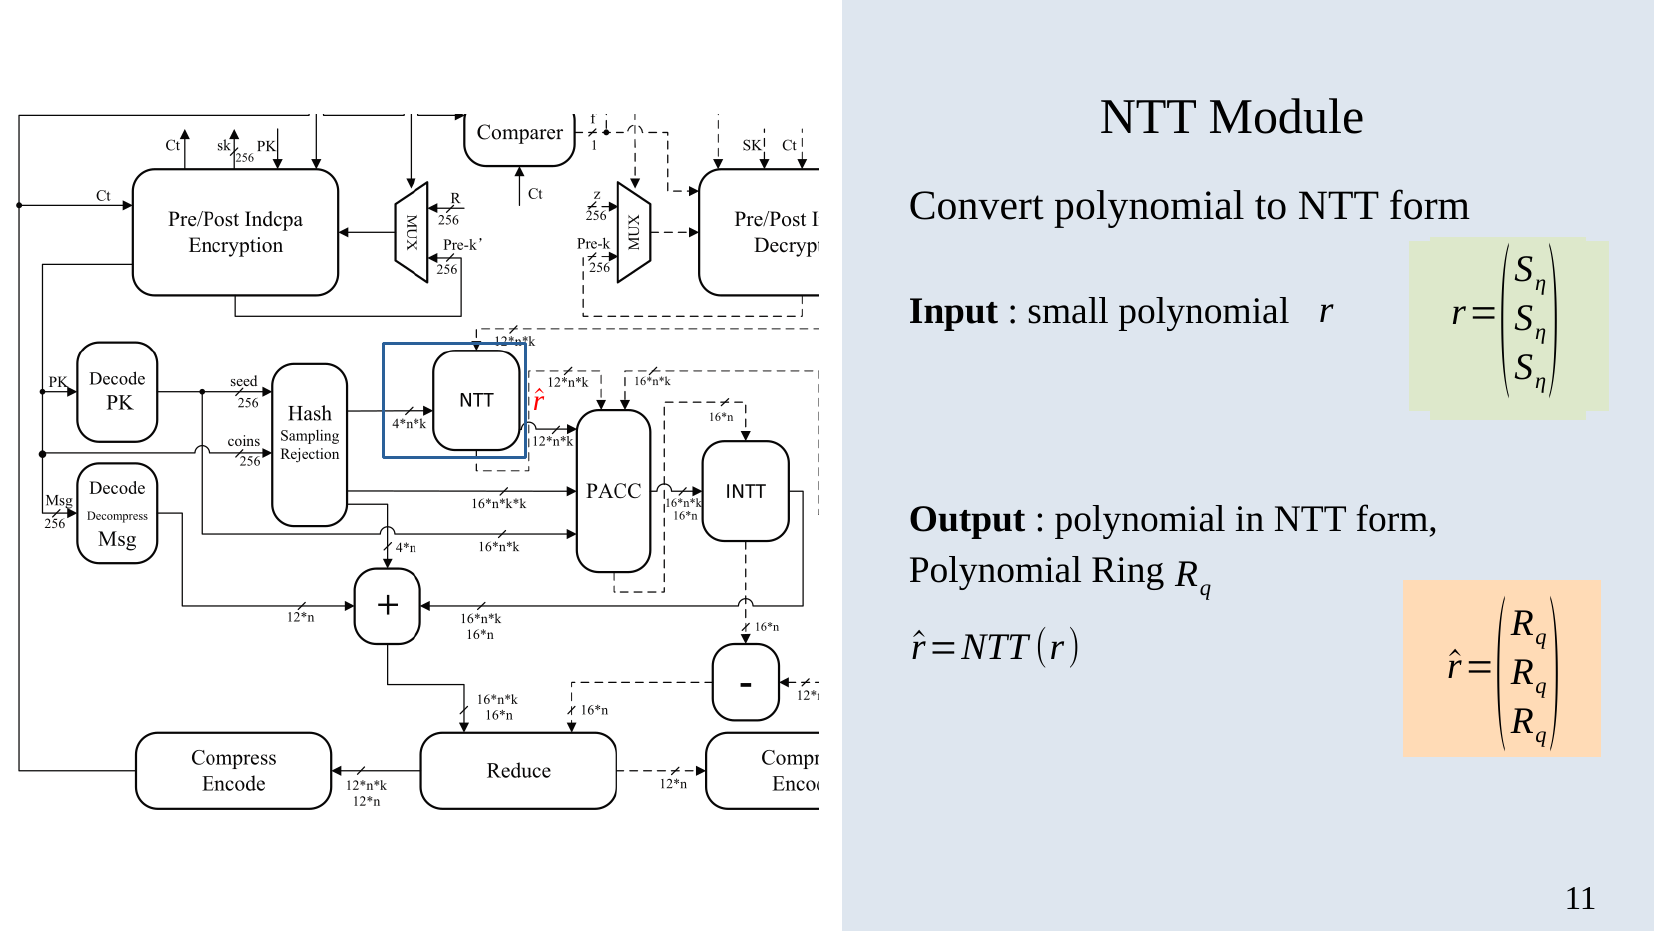

NTT Module
Convert polynomial to NTT form
Input : small polynomial
Output : polynomial in NTT form, Polynomial Ring
11